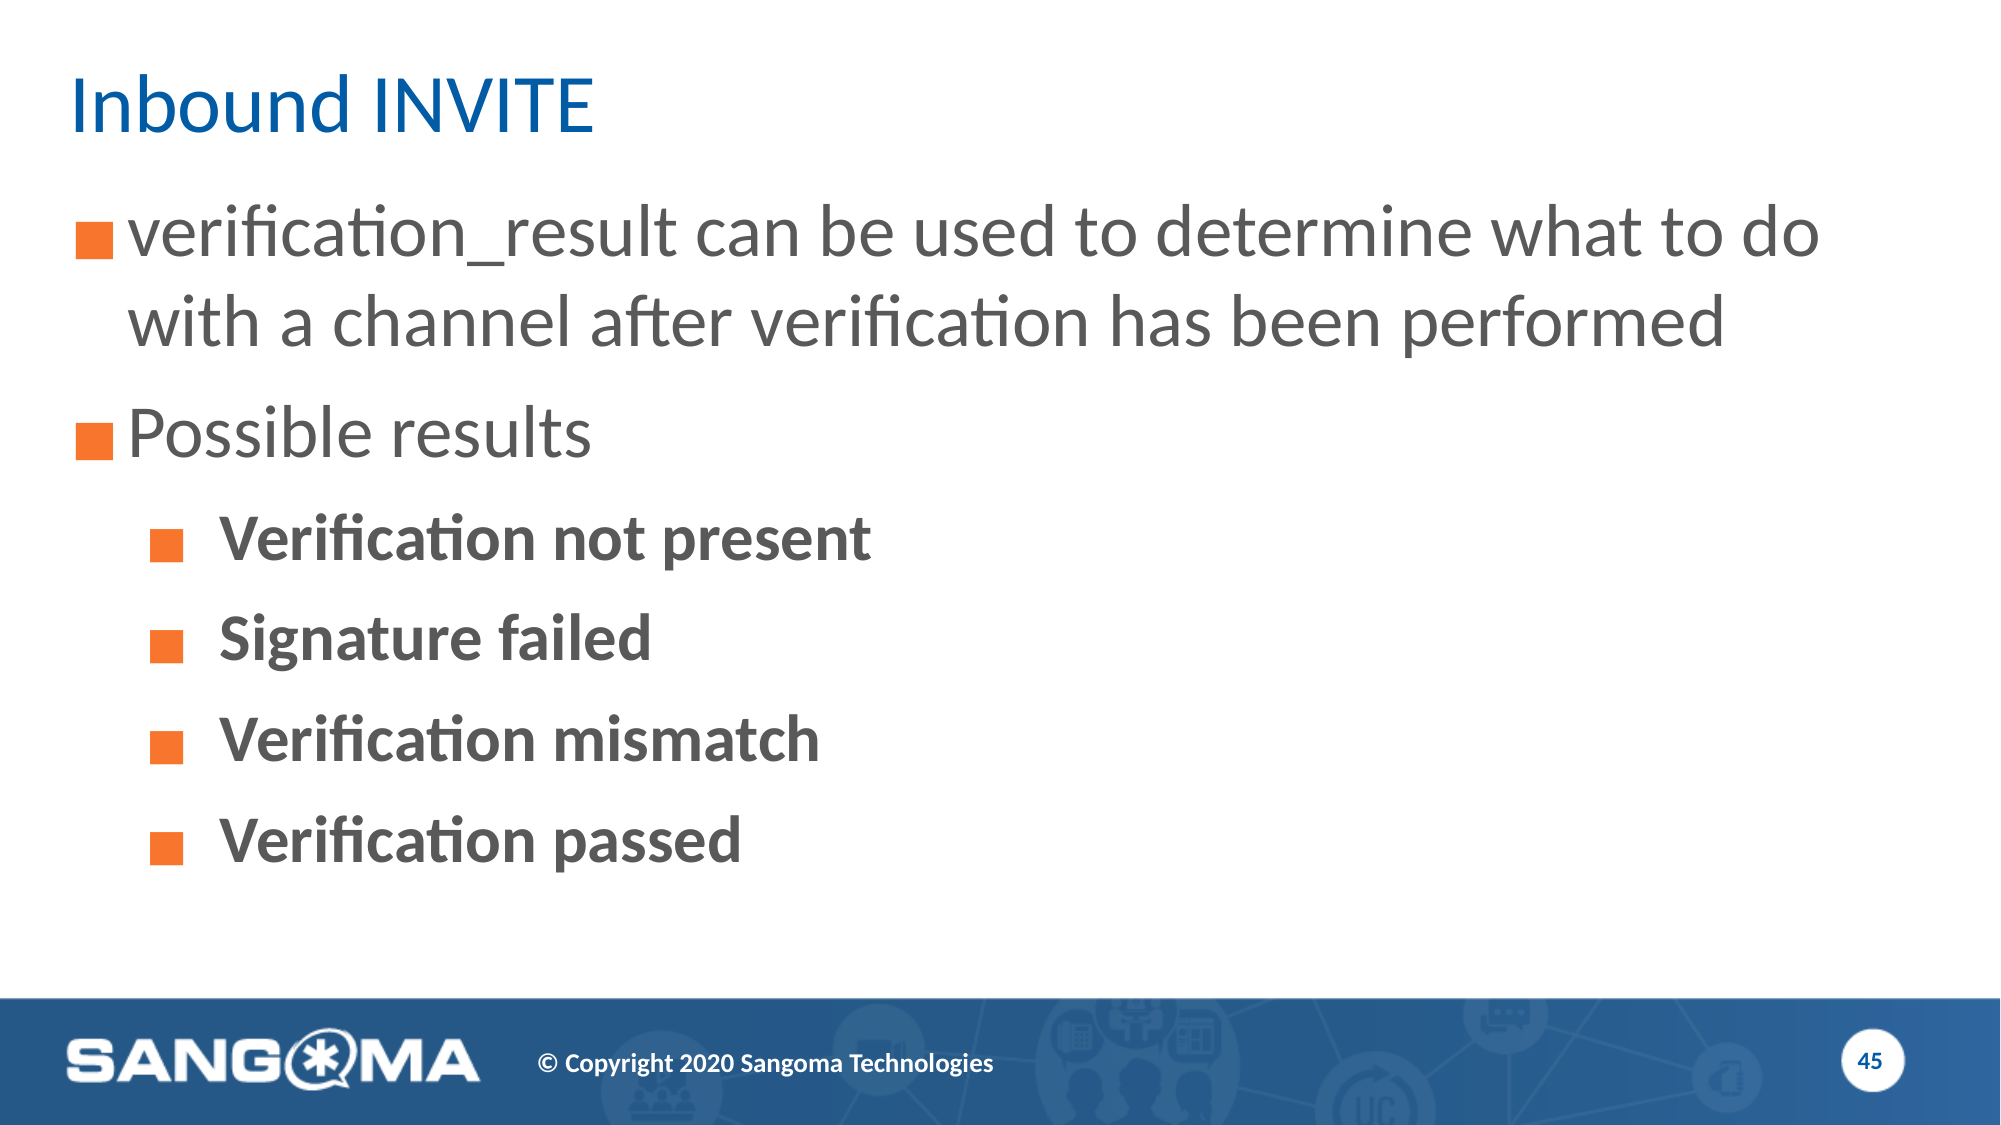

# Inbound INVITE
verification_result can be used to determine what to do with a channel after verification has been performed
Possible results
Verification not present
Signature failed
Verification mismatch
Verification passed